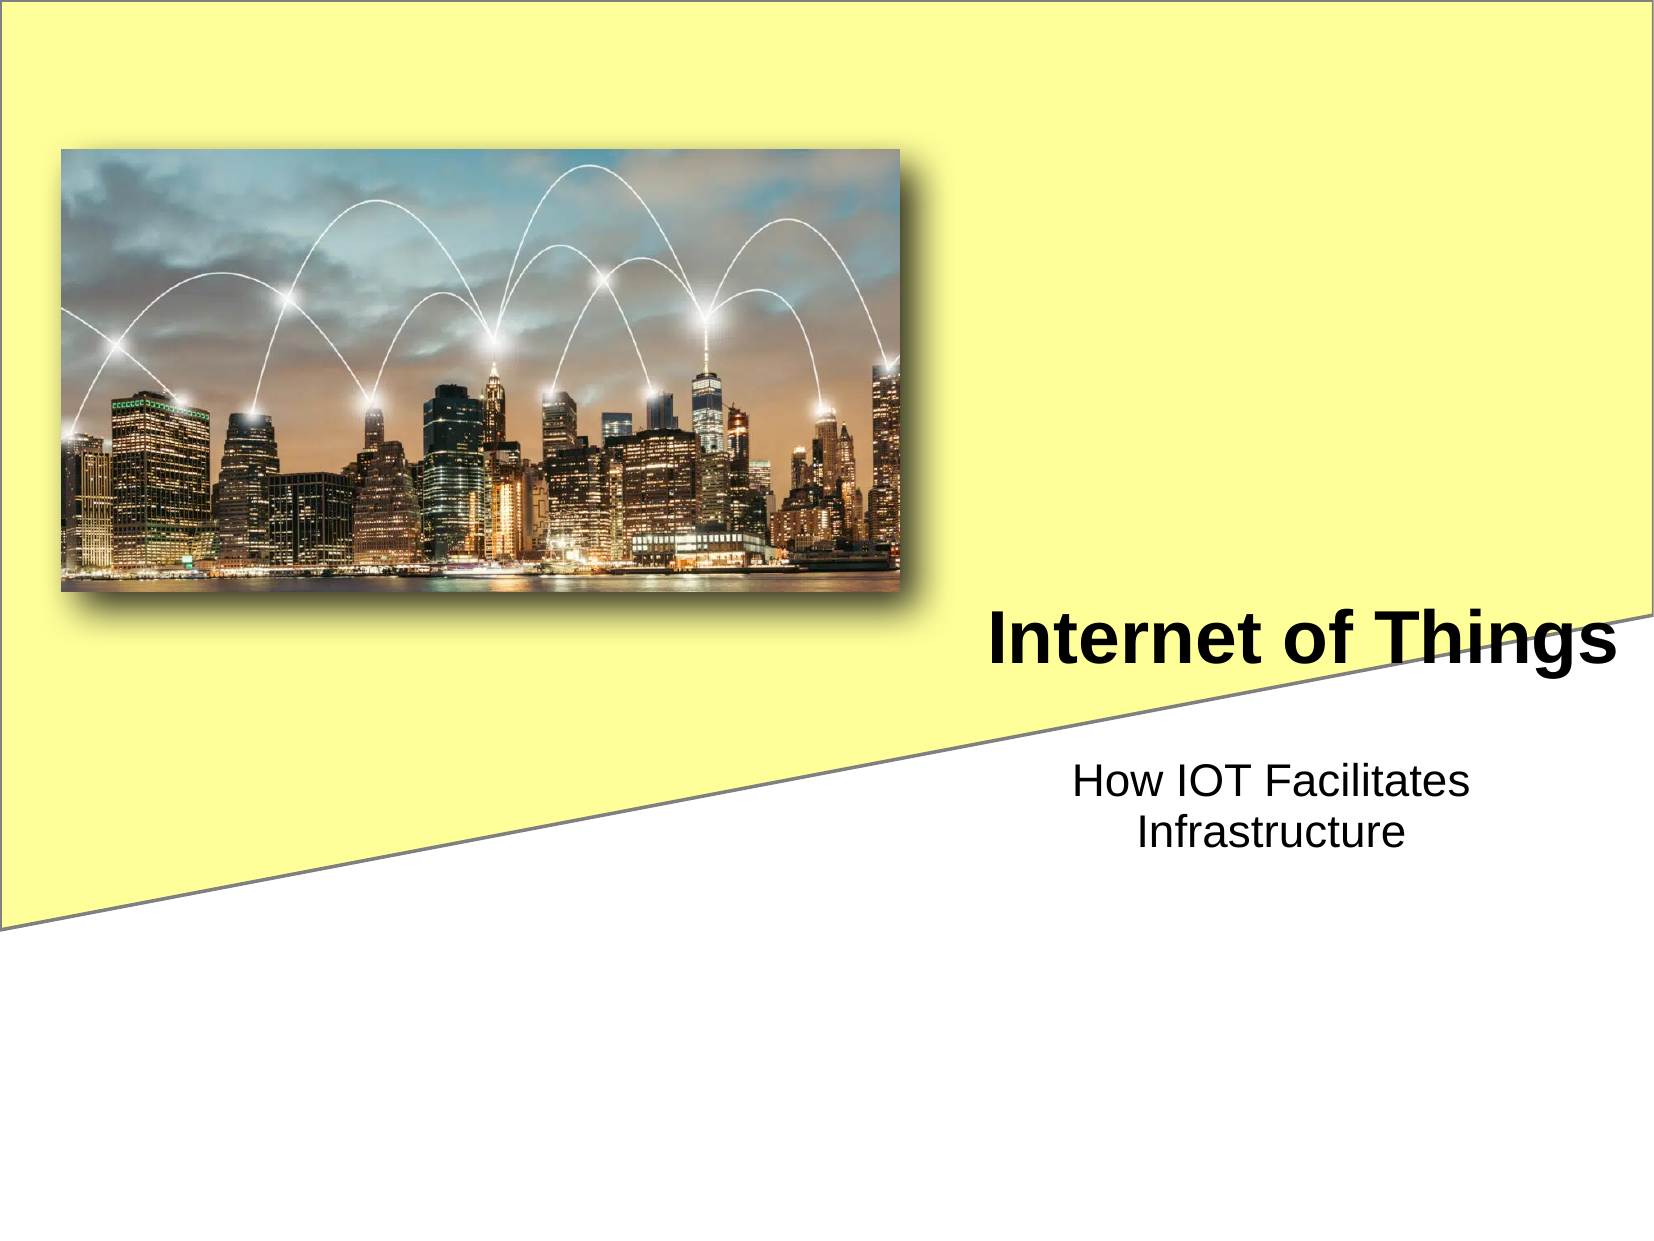

# Internet of Things
How IOT Facilitates Infrastructure